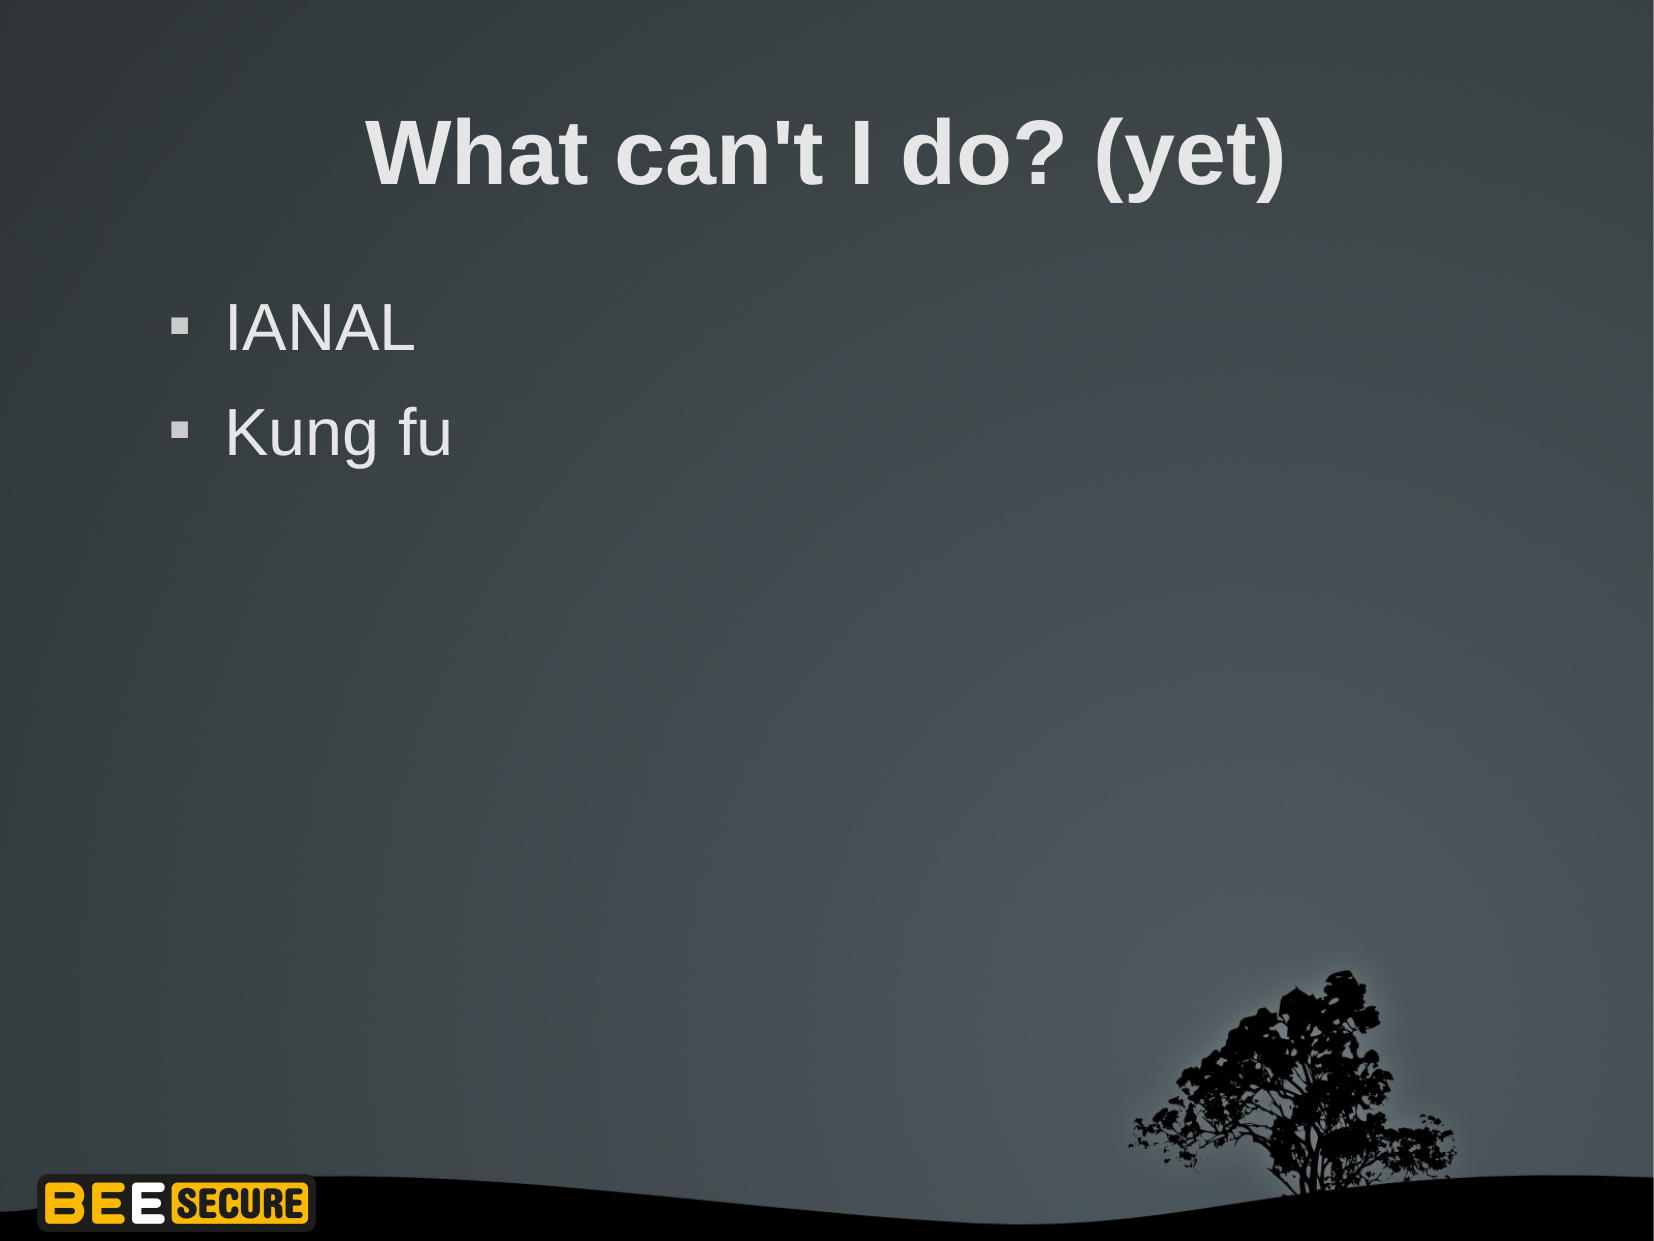

# What can't I do? (yet)
IANAL
Kung fu